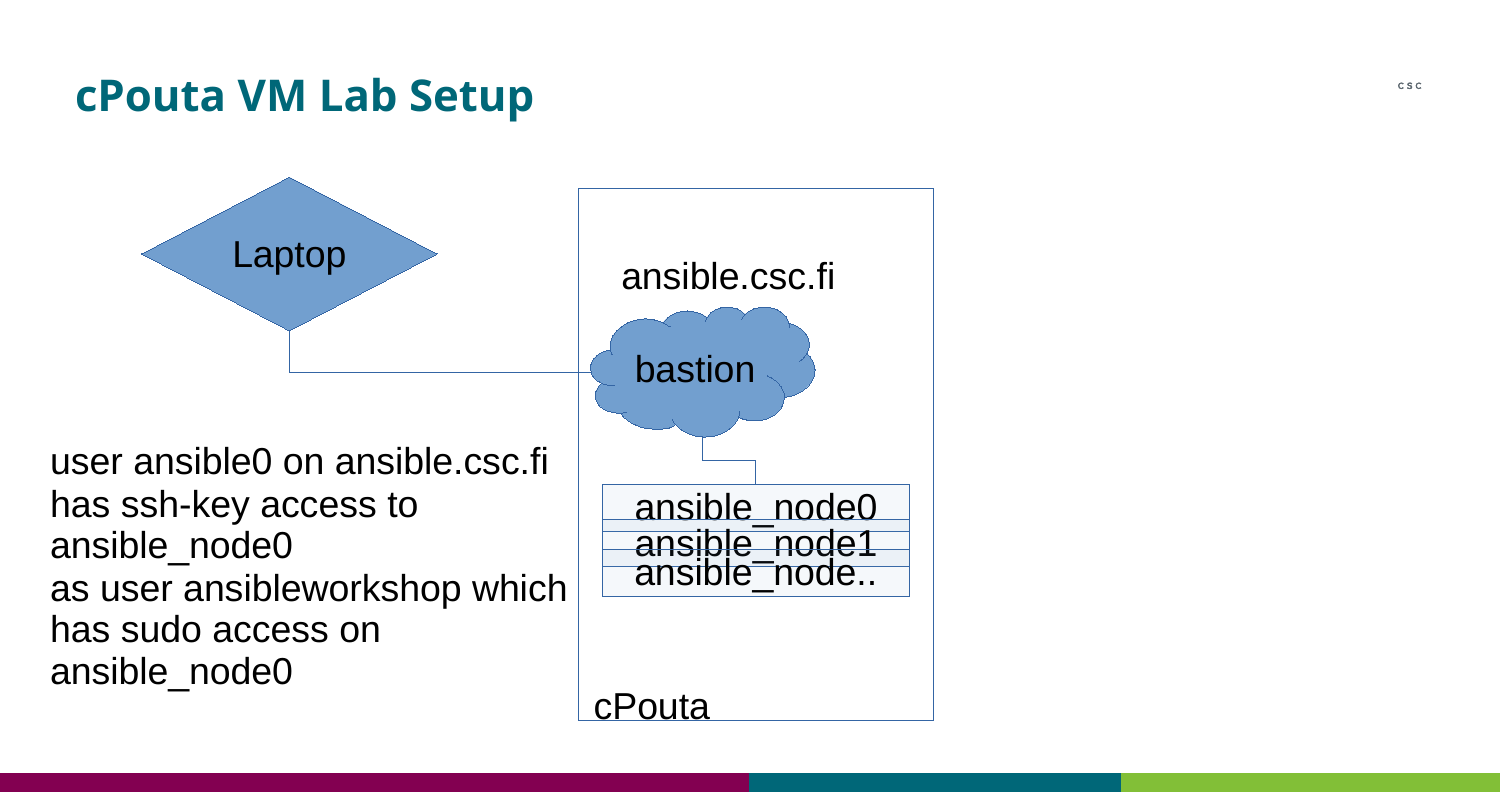

# cPouta VM Lab Setup
Laptop
cPouta
ansible.csc.fi
bastion
user ansible0 on ansible.csc.fi
has ssh-key access to
ansible_node0
as user ansibleworkshop which
has sudo access on
ansible_node0
ansible_node0
ansible_node1
ansible_node..